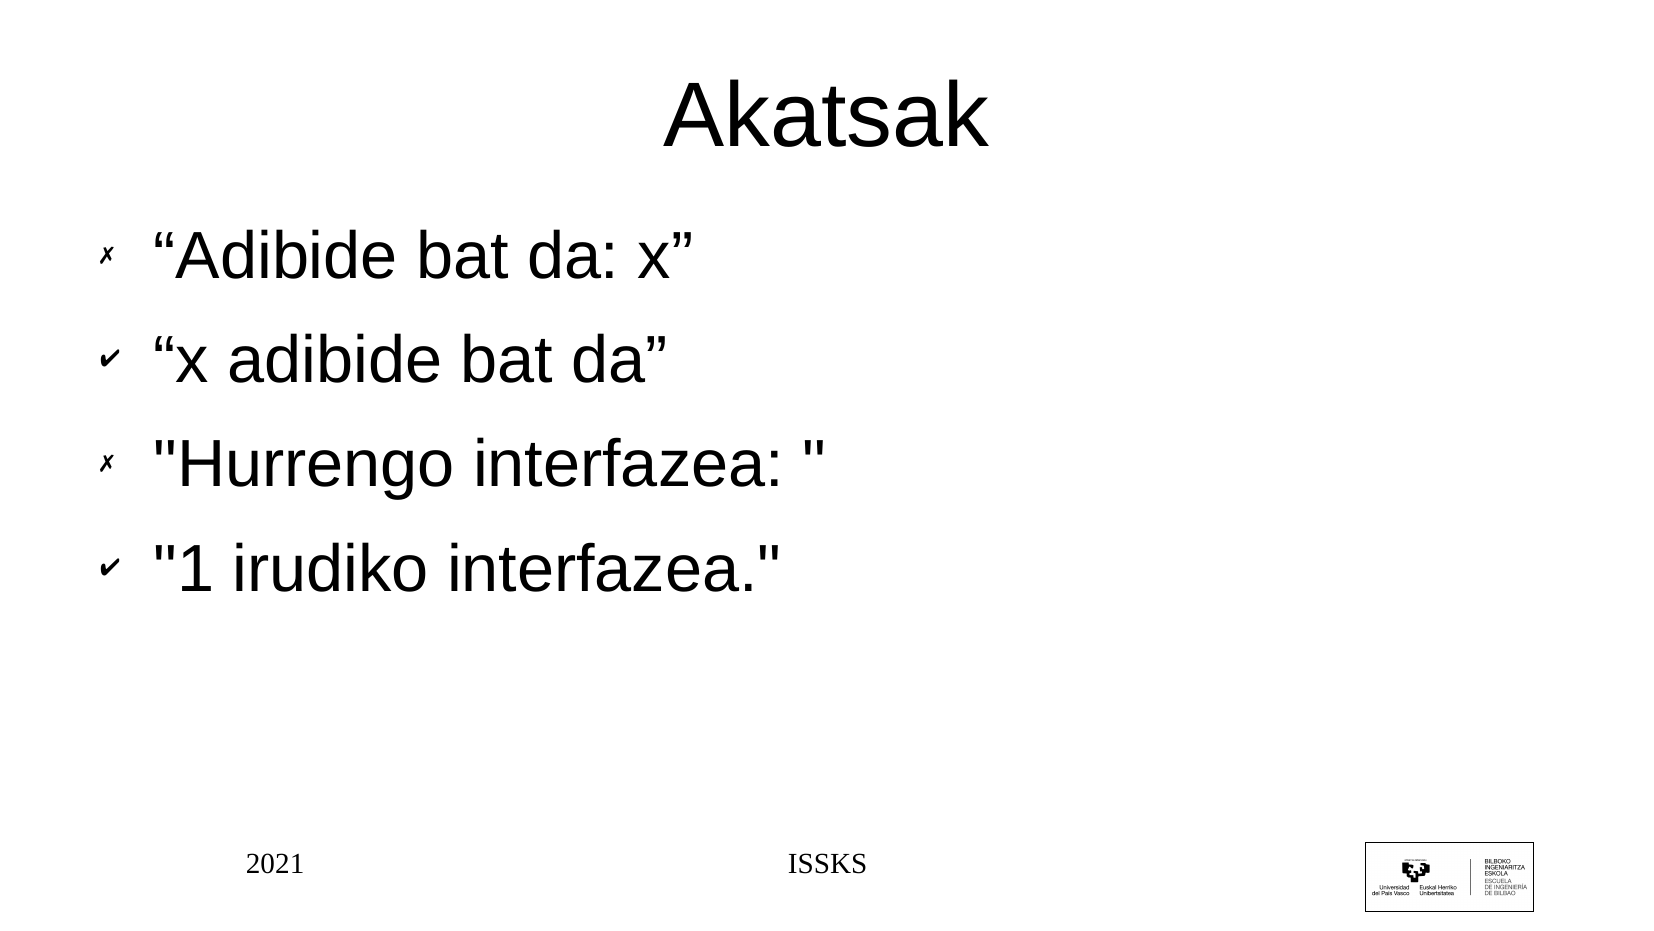

# Akatsak
“Adibide bat da: x”
“x adibide bat da”
"Hurrengo interfazea: "
"1 irudiko interfazea."